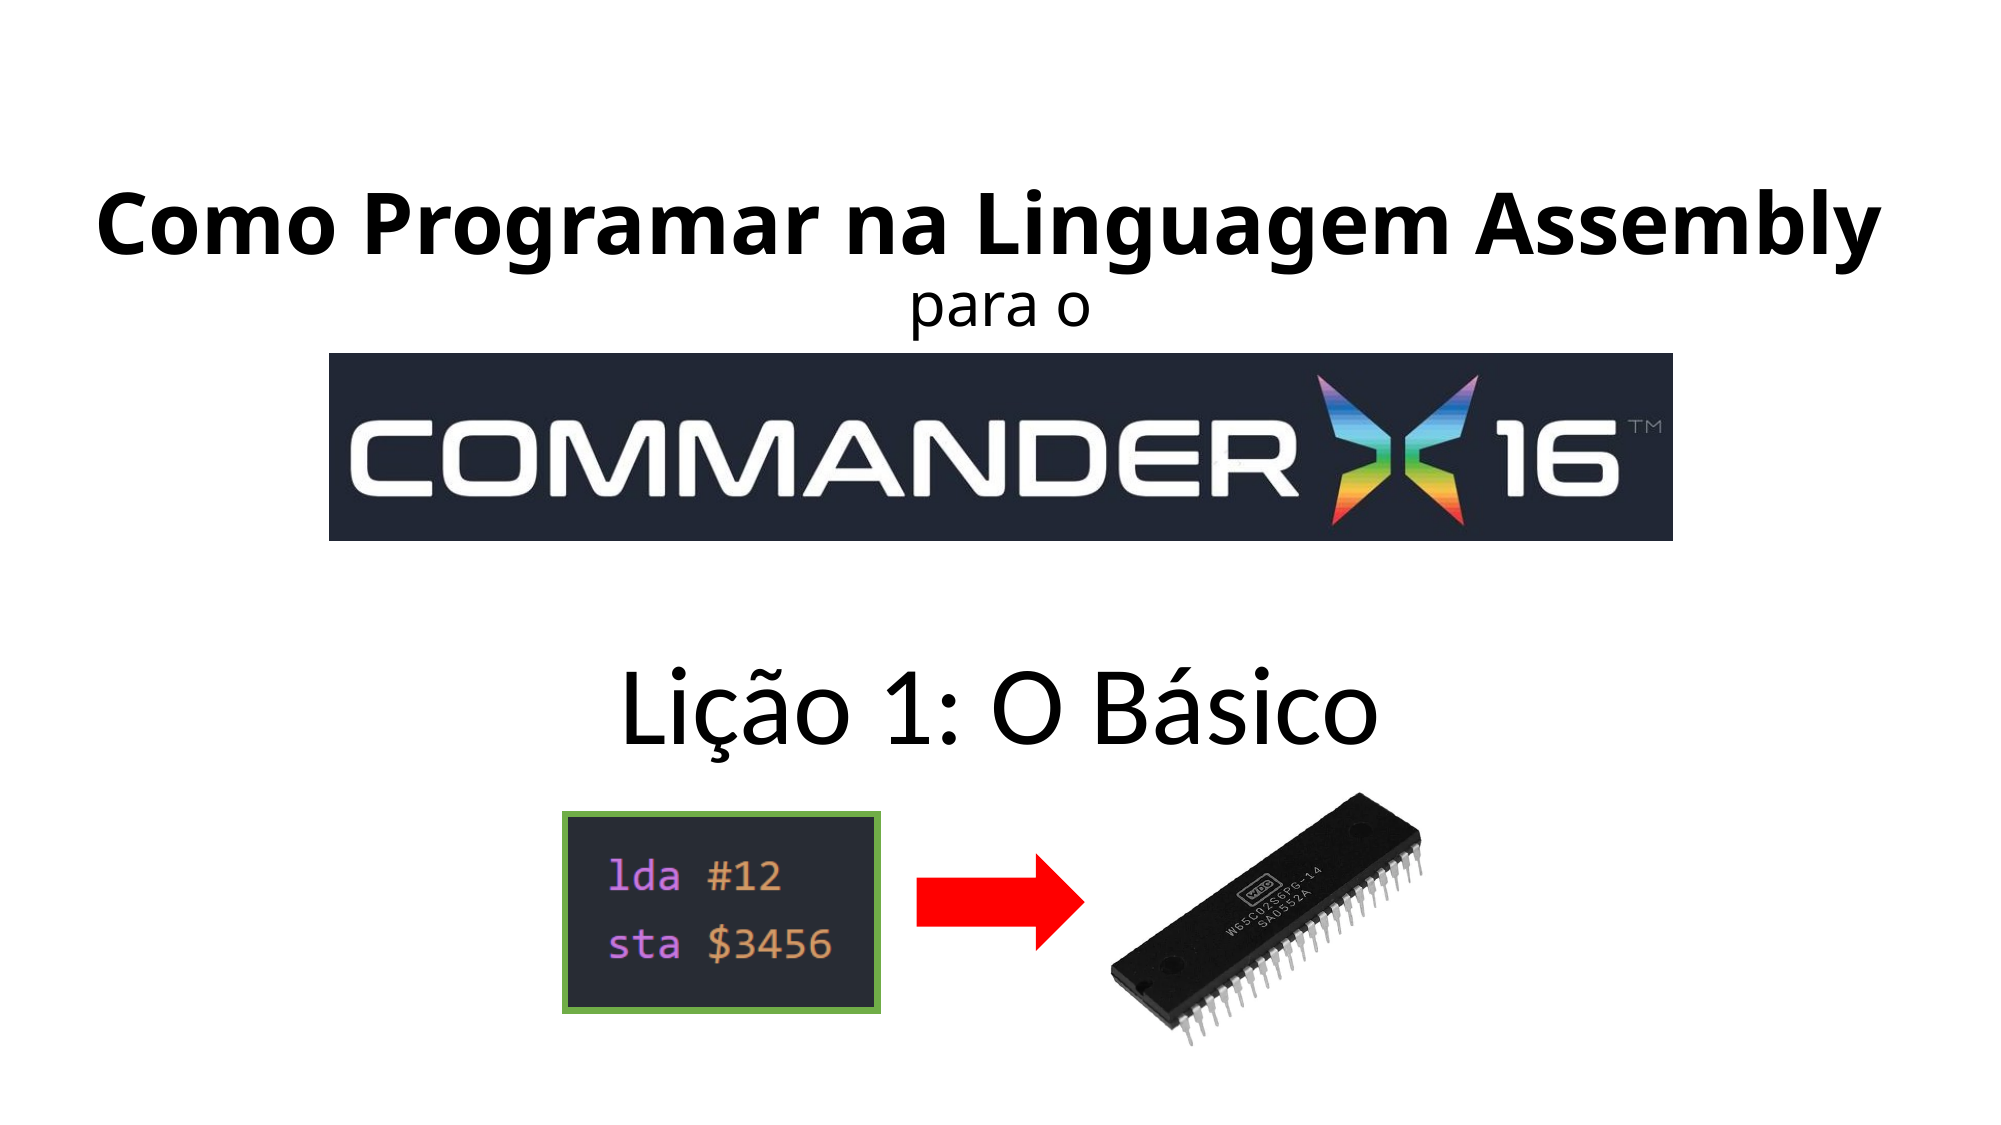

# Como Programar na Linguagem Assembly para o
Lição 1: O Básico